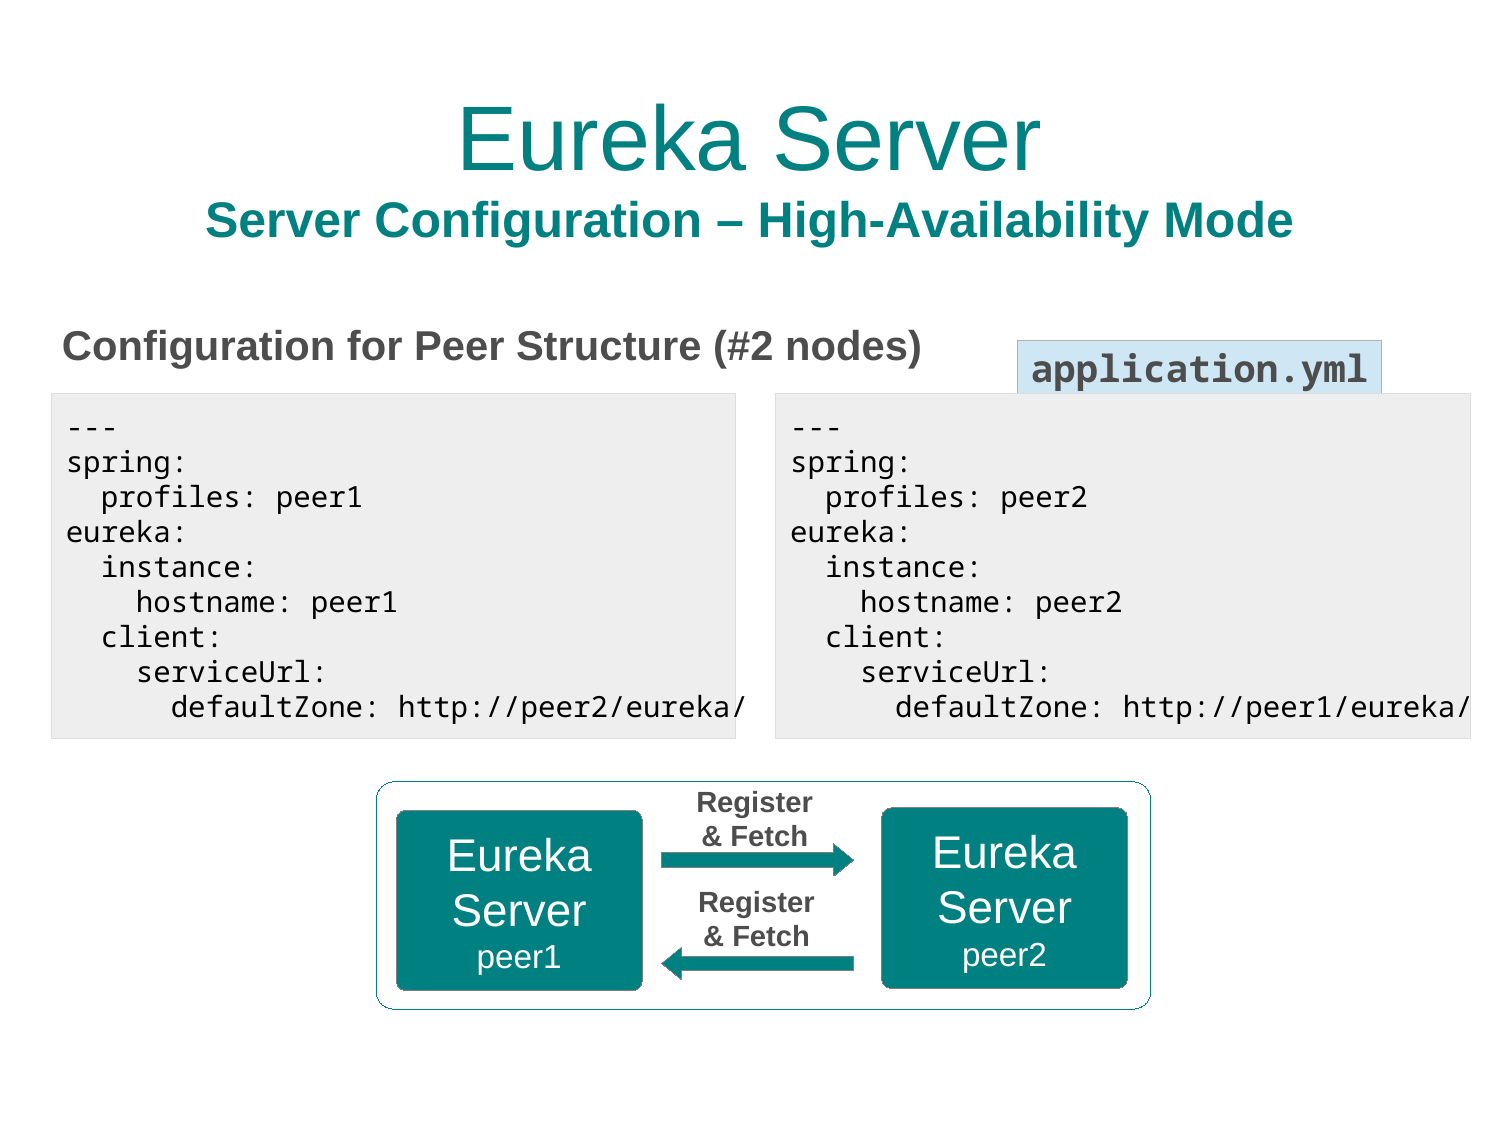

# Eureka Server
Server Configuration – High-Availability Mode
Configuration for Peer Structure (#2 nodes)
application.yml
---
spring:
 profiles: peer1
eureka:
 instance:
 hostname: peer1
 client:
 serviceUrl:
 defaultZone: http://peer2/eureka/
---
spring:
 profiles: peer2
eureka:
 instance:
 hostname: peer2
 client:
 serviceUrl:
 defaultZone: http://peer1/eureka/
Register & Fetch
Eureka
Server
peer2
Eureka
Server
peer1
Register & Fetch